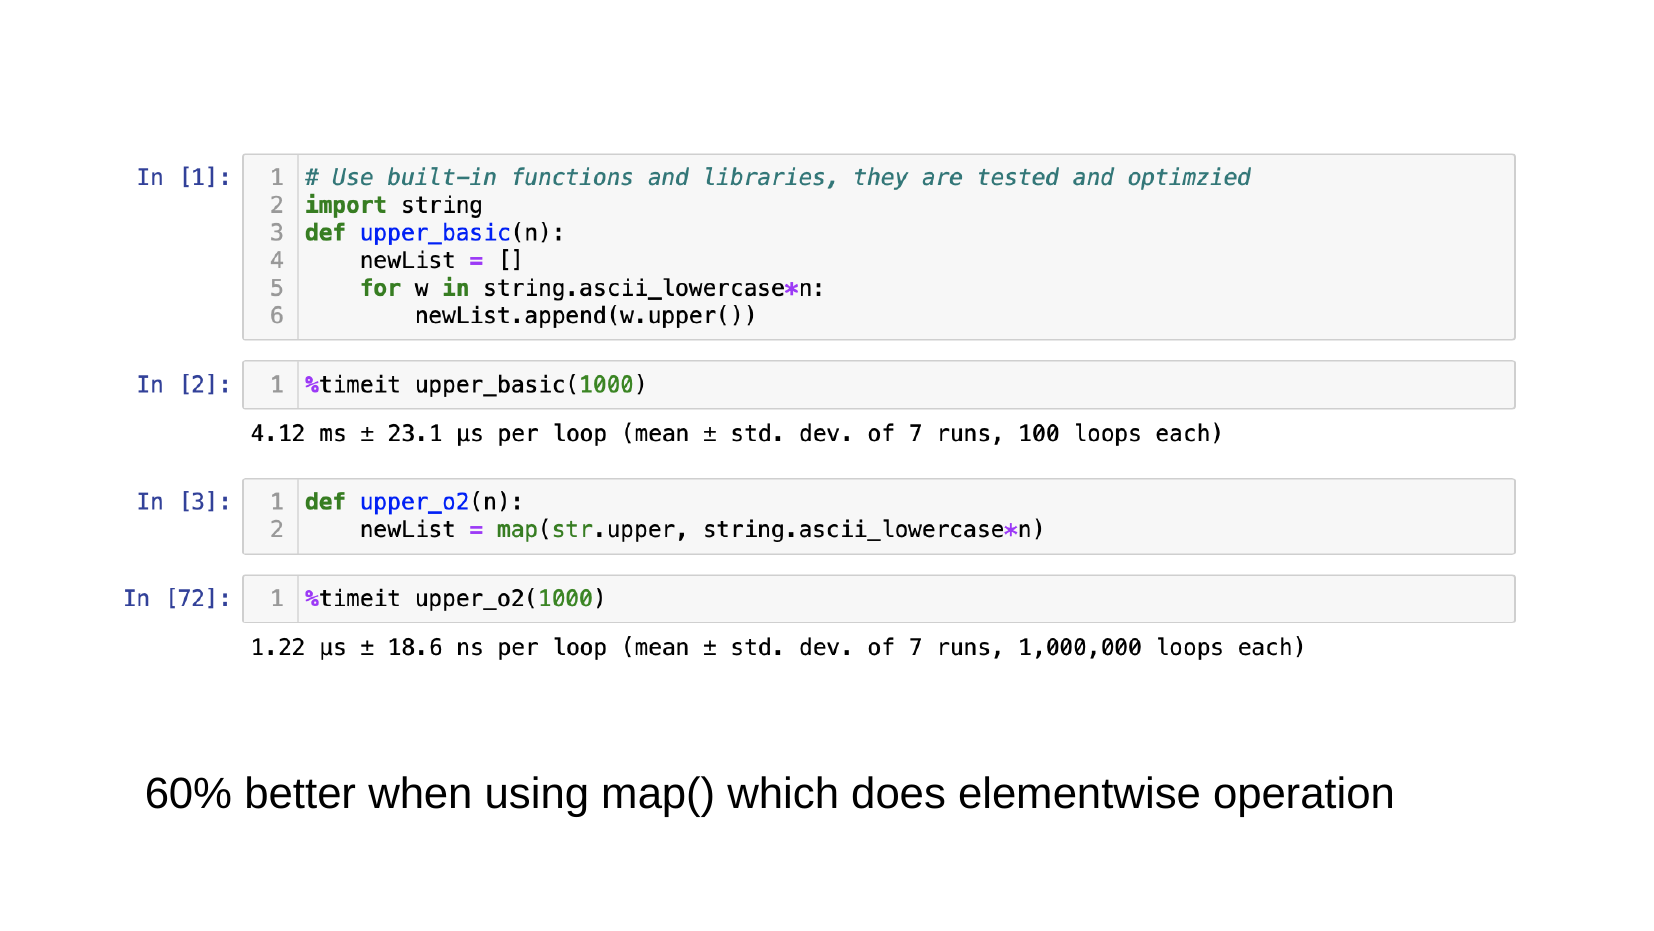

60% better when using map() which does elementwise operation